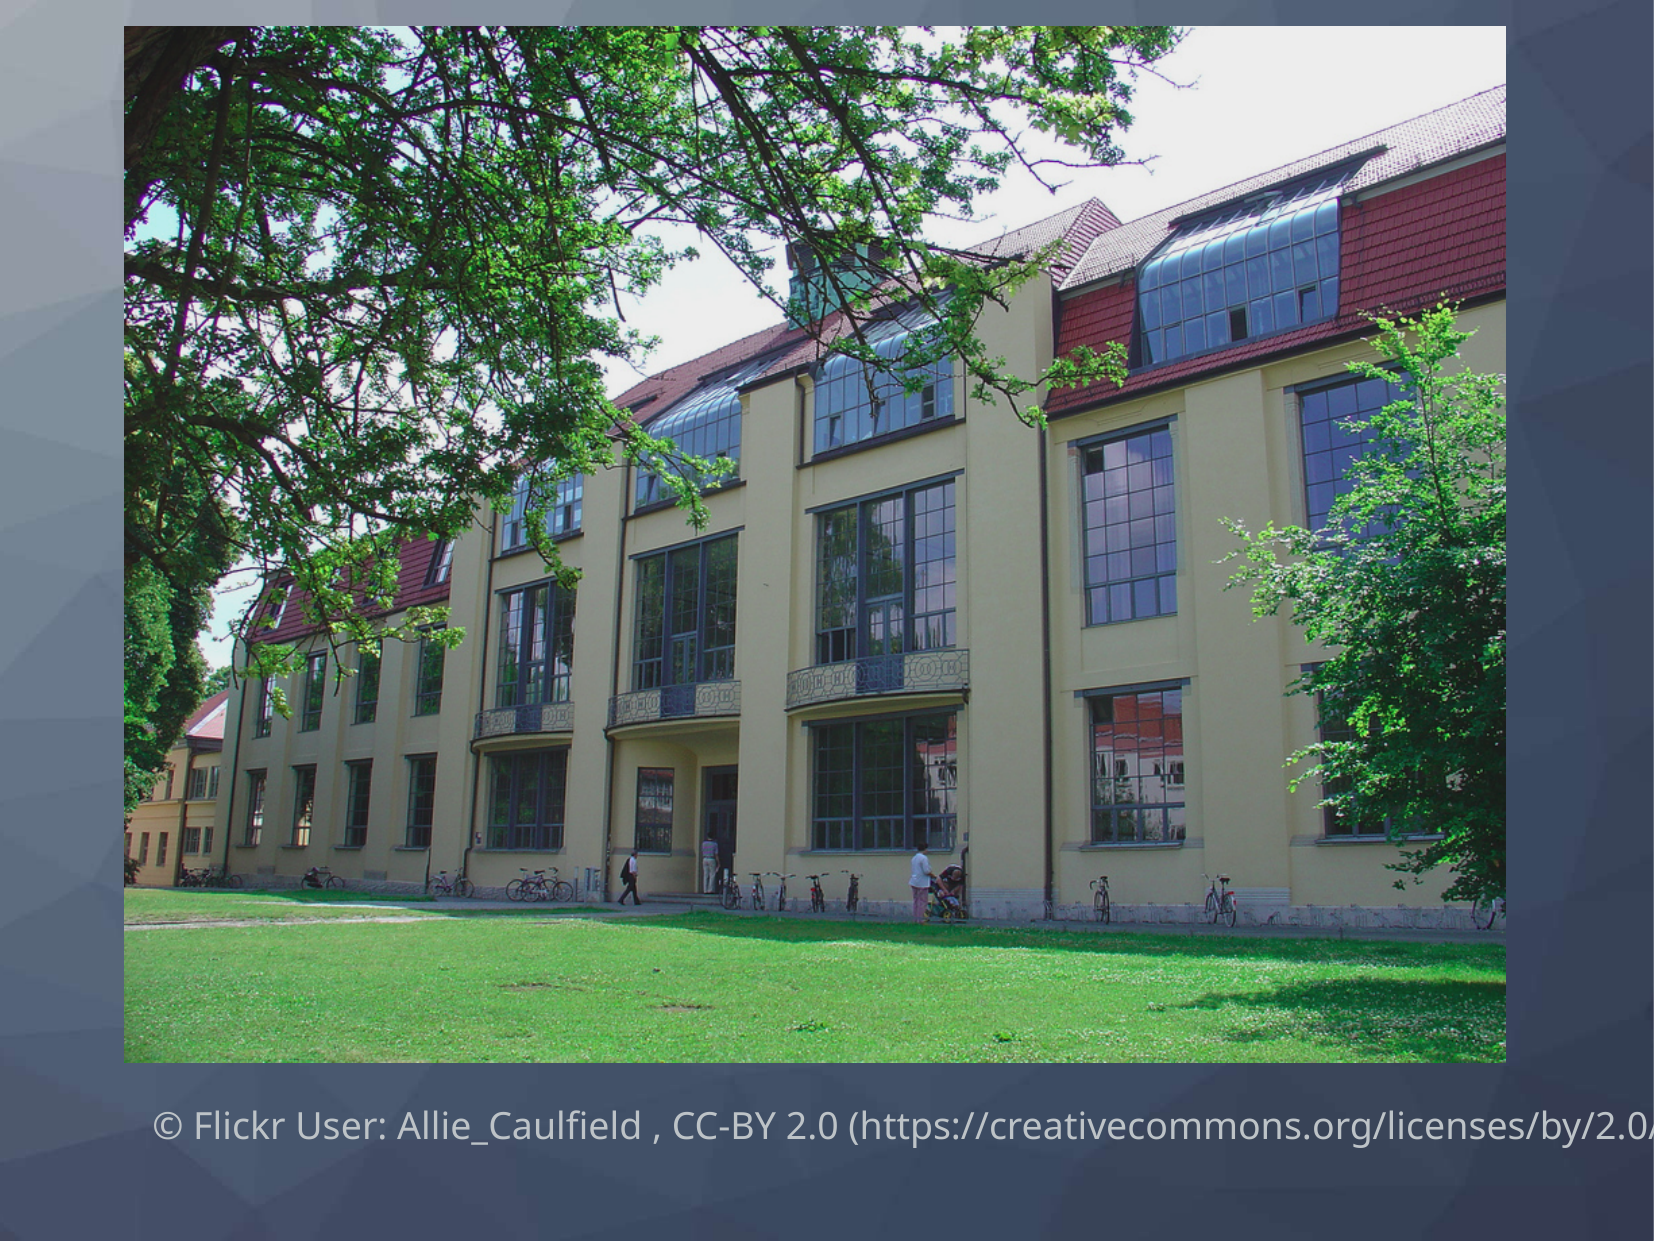

#
 © Flickr User: Allie_Caulfield , CC-BY 2.0 (https://creativecommons.org/licenses/by/2.0/)